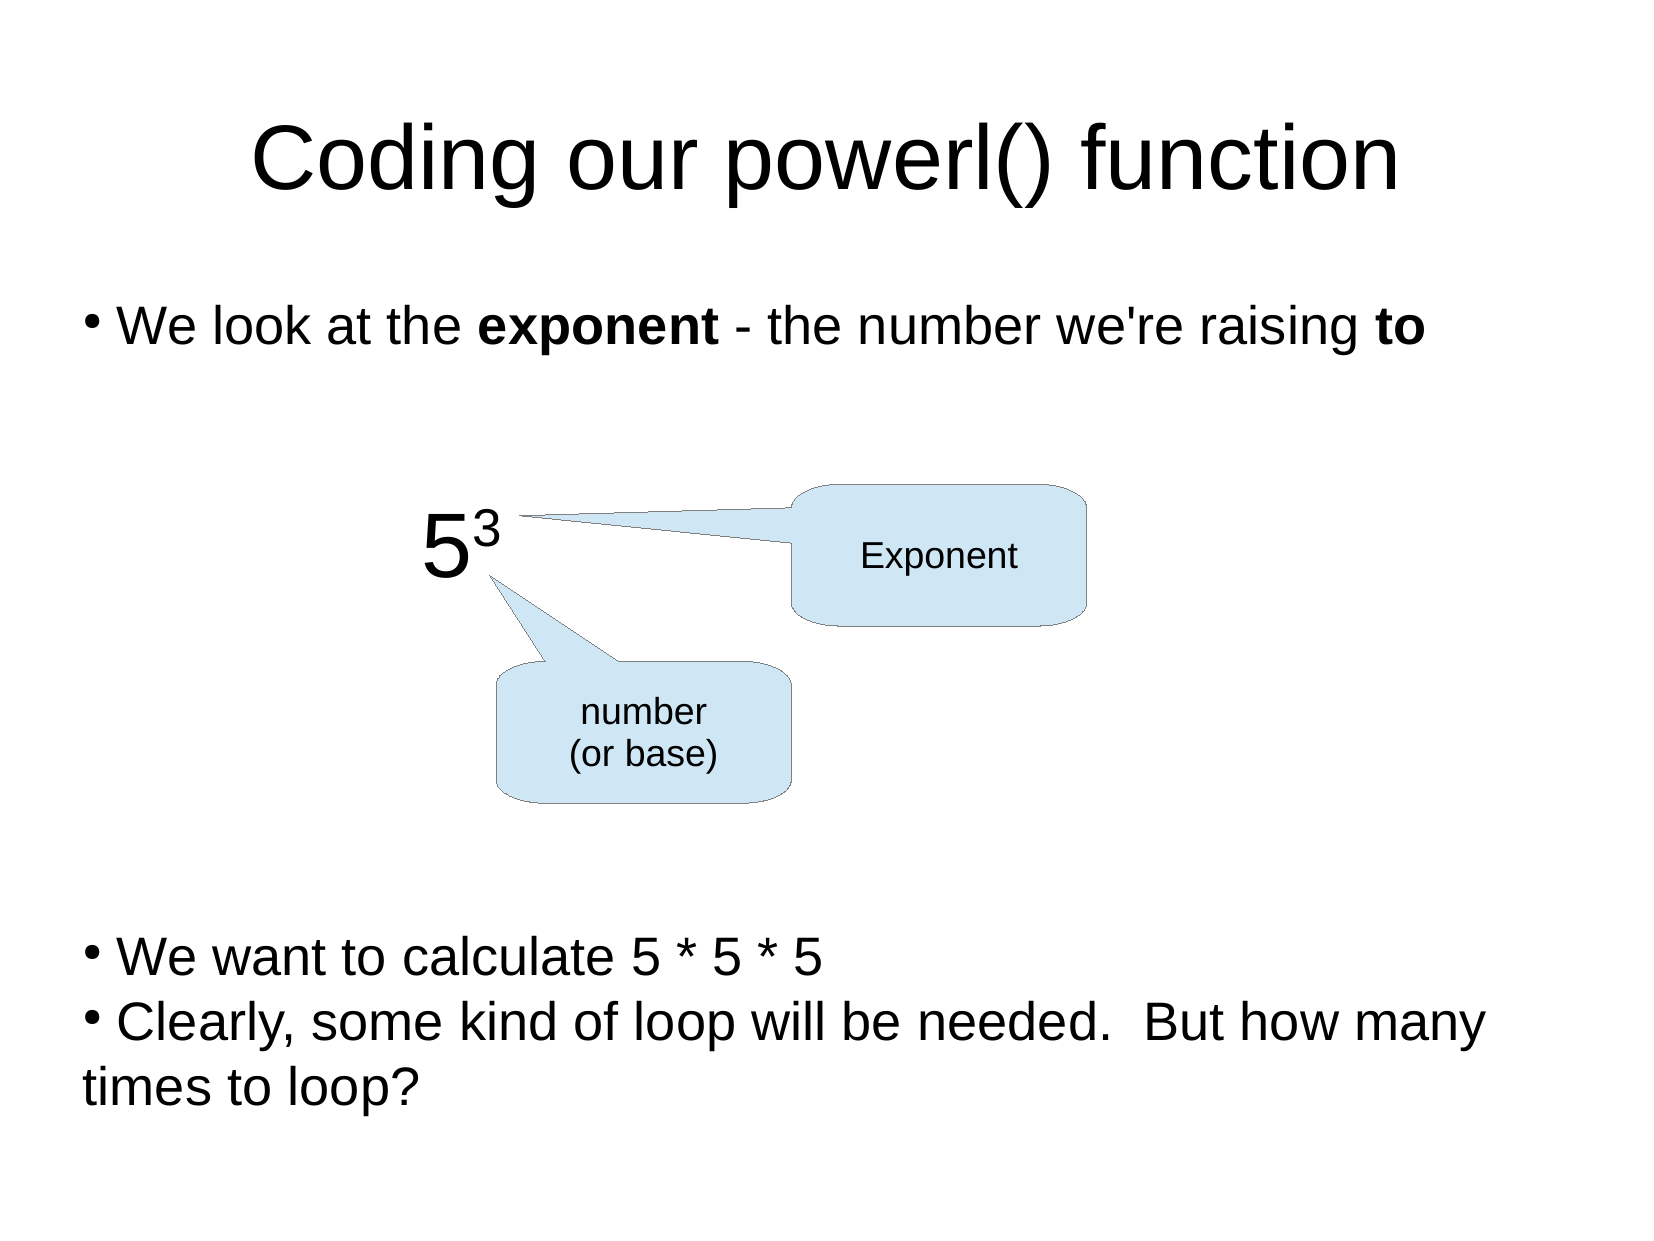

# Coding our powerl() function
 We look at the exponent - the number we're raising to
 53
 We want to calculate 5 * 5 * 5
 Clearly, some kind of loop will be needed. But how many times to loop?
Exponent
number
(or base)